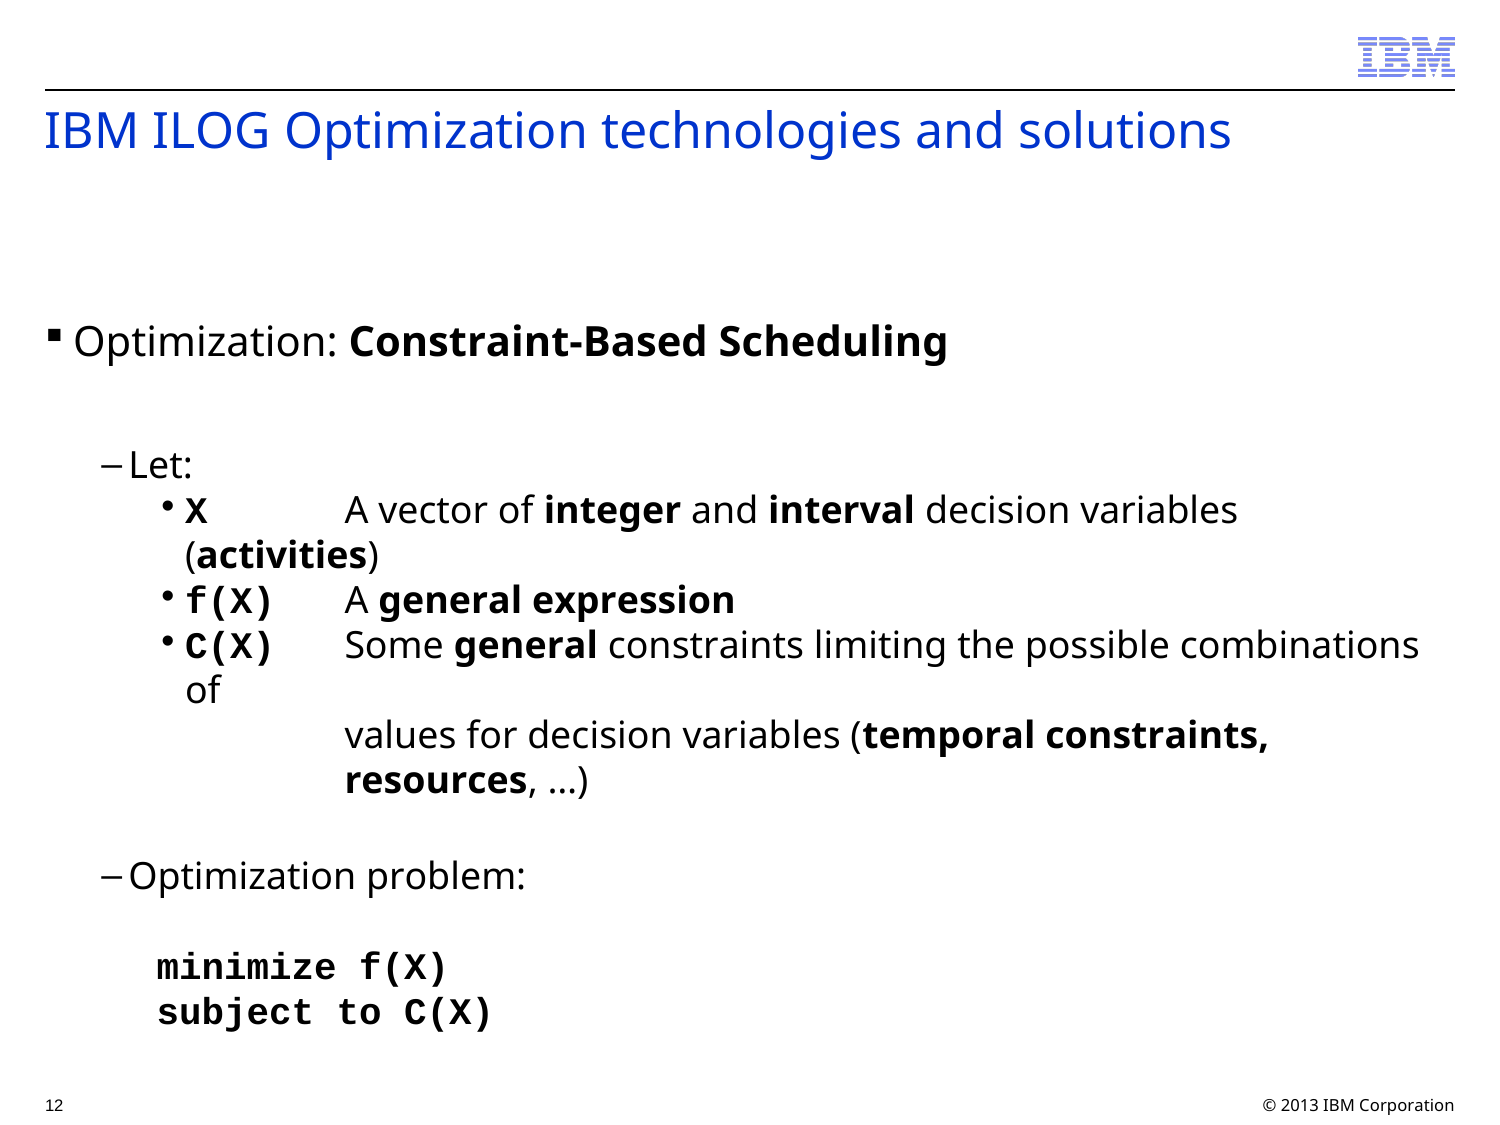

# IBM ILOG Optimization technologies and solutions
Optimization: Constraint-Based Scheduling
Let:
X 	A vector of integer and interval decision variables (activities)
f(X) 	A general expression
C(X) 	Some general constraints limiting the possible combinations of
			values for decision variables (temporal constraints,
			resources, …)
Optimization problem:
minimize f(X)
subject to C(X)
12